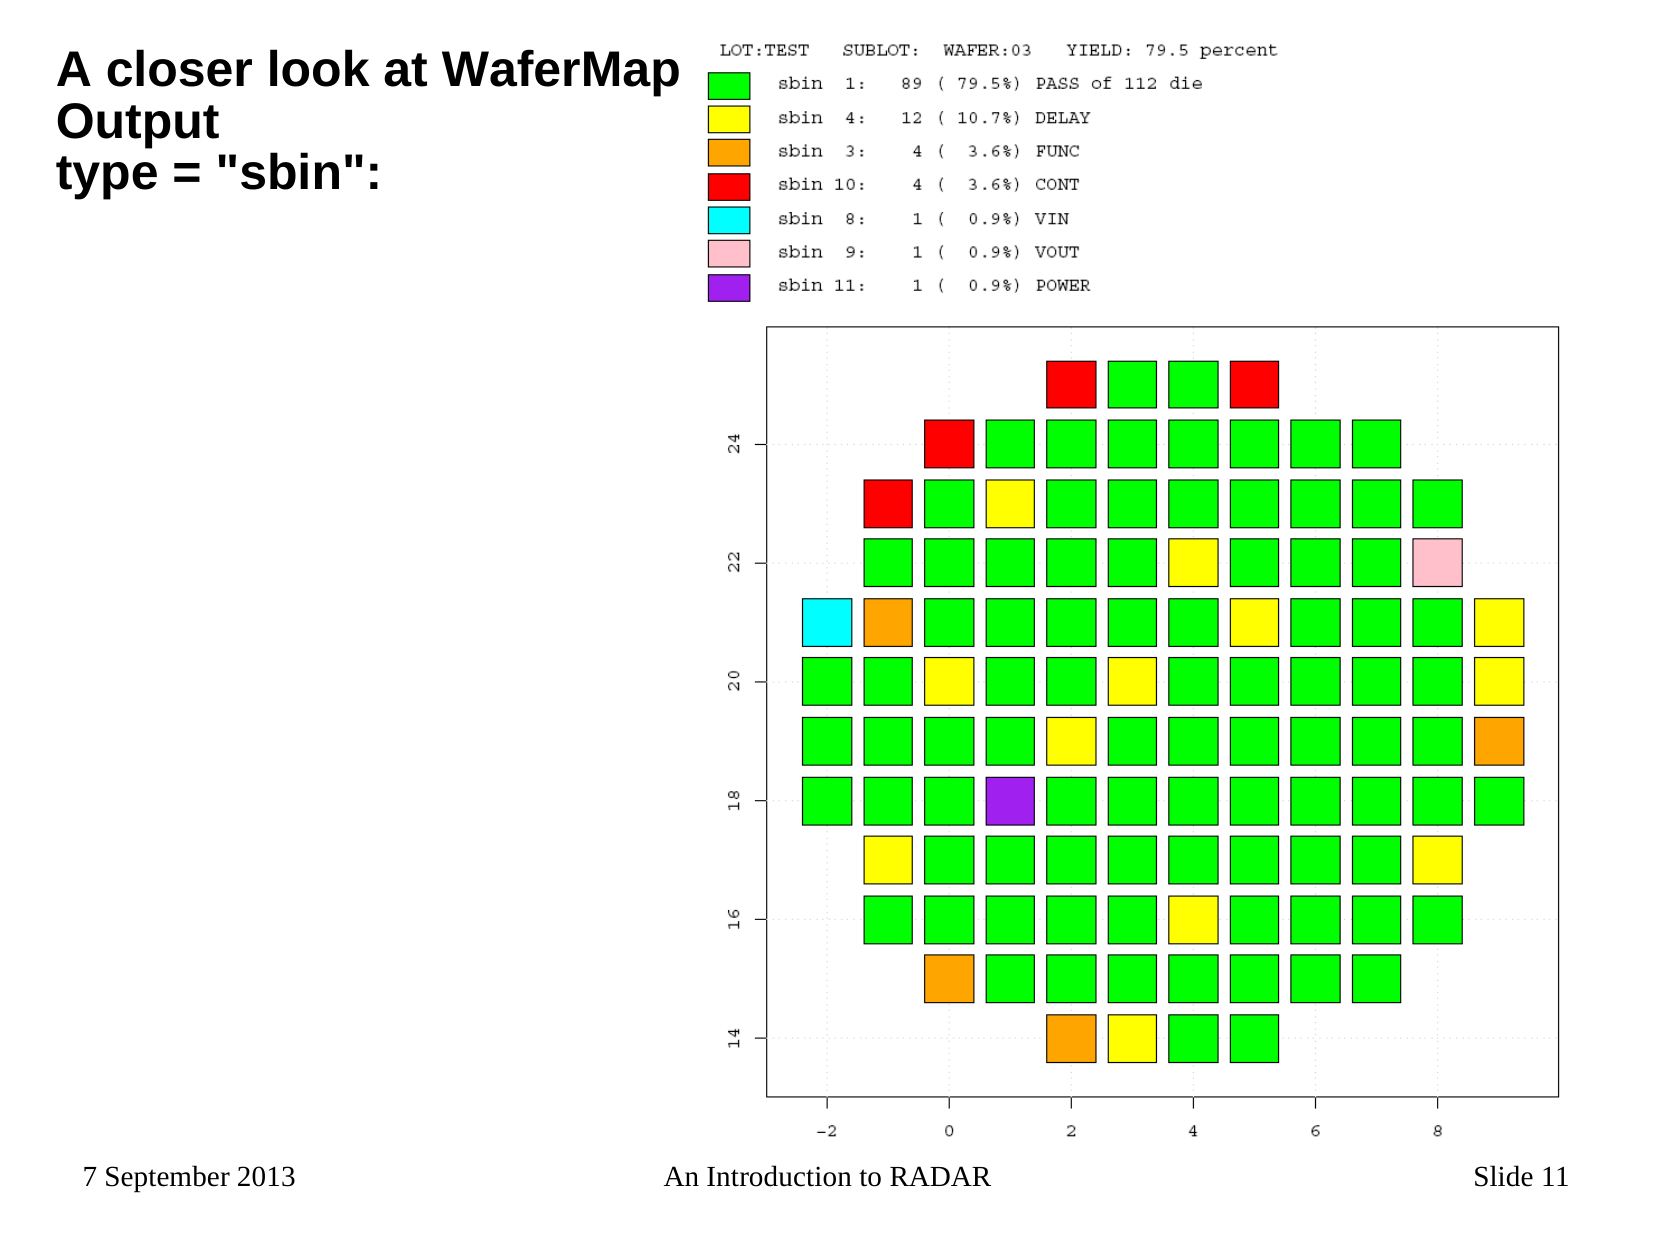

A closer look at WaferMap
Output
type = "sbin":
11